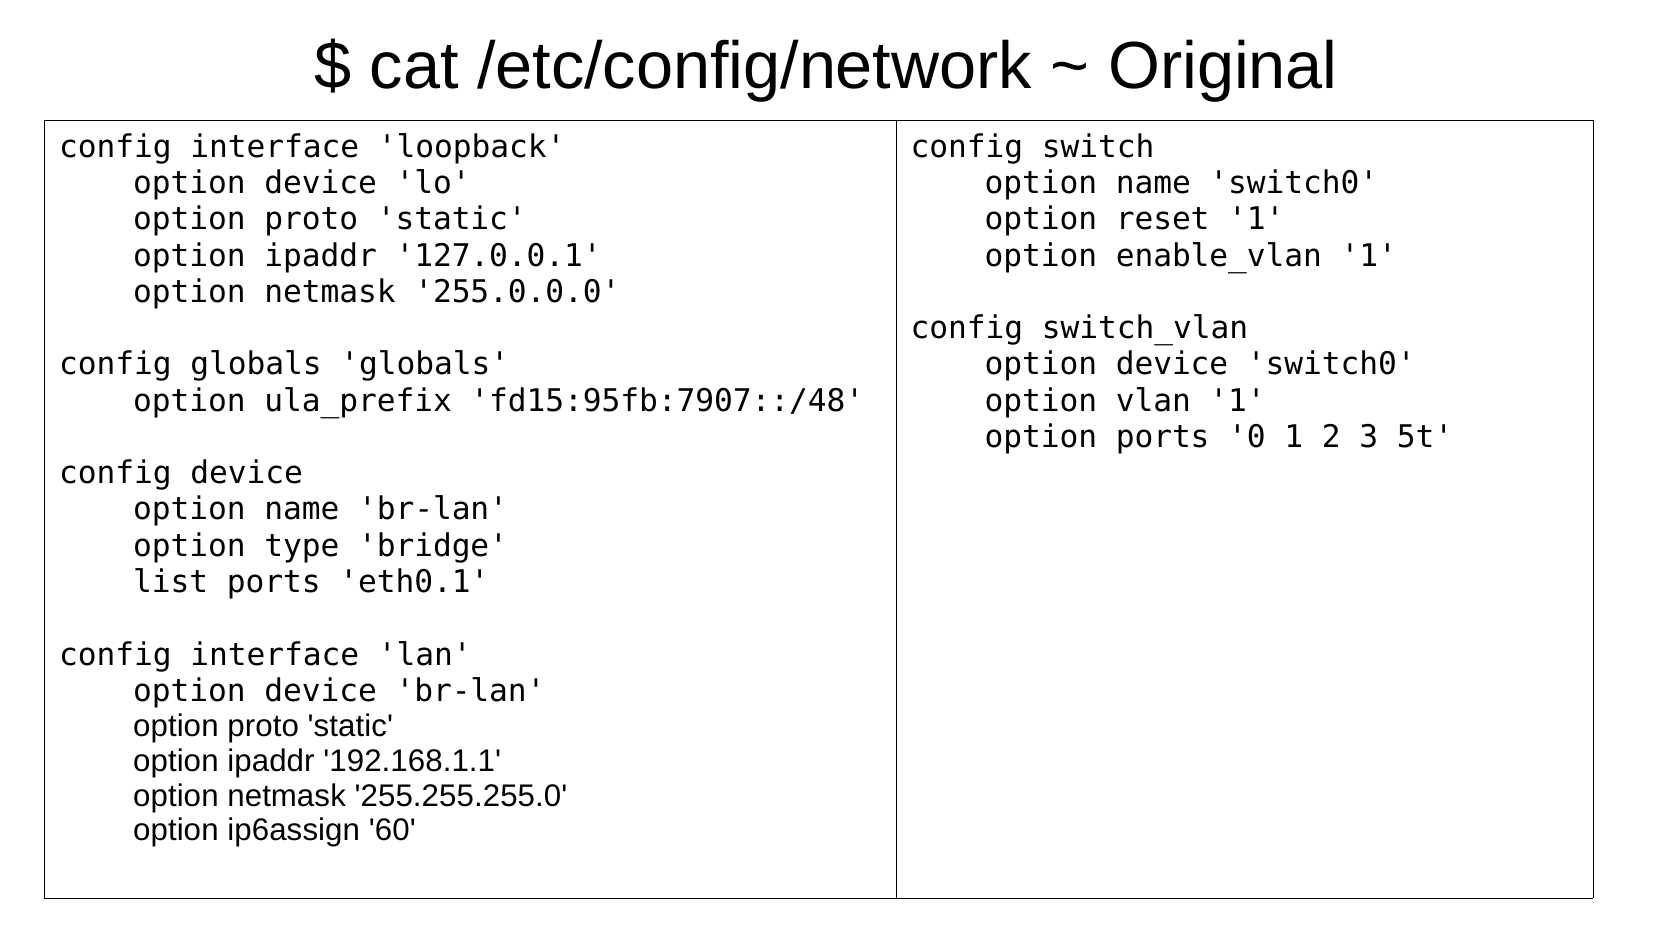

# $ cat /etc/config/network ~ Original
| config interface 'loopback' option device 'lo' option proto 'static' option ipaddr '127.0.0.1' option netmask '255.0.0.0' config globals 'globals' option ula\_prefix 'fd15:95fb:7907::/48' config device option name 'br-lan' option type 'bridge' list ports 'eth0.1' config interface 'lan' option device 'br-lan' option proto 'static' option ipaddr '192.168.1.1' option netmask '255.255.255.0' option ip6assign '60' | config switch option name 'switch0' option reset '1' option enable\_vlan '1' config switch\_vlan option device 'switch0' option vlan '1' option ports '0 1 2 3 5t' |
| --- | --- |